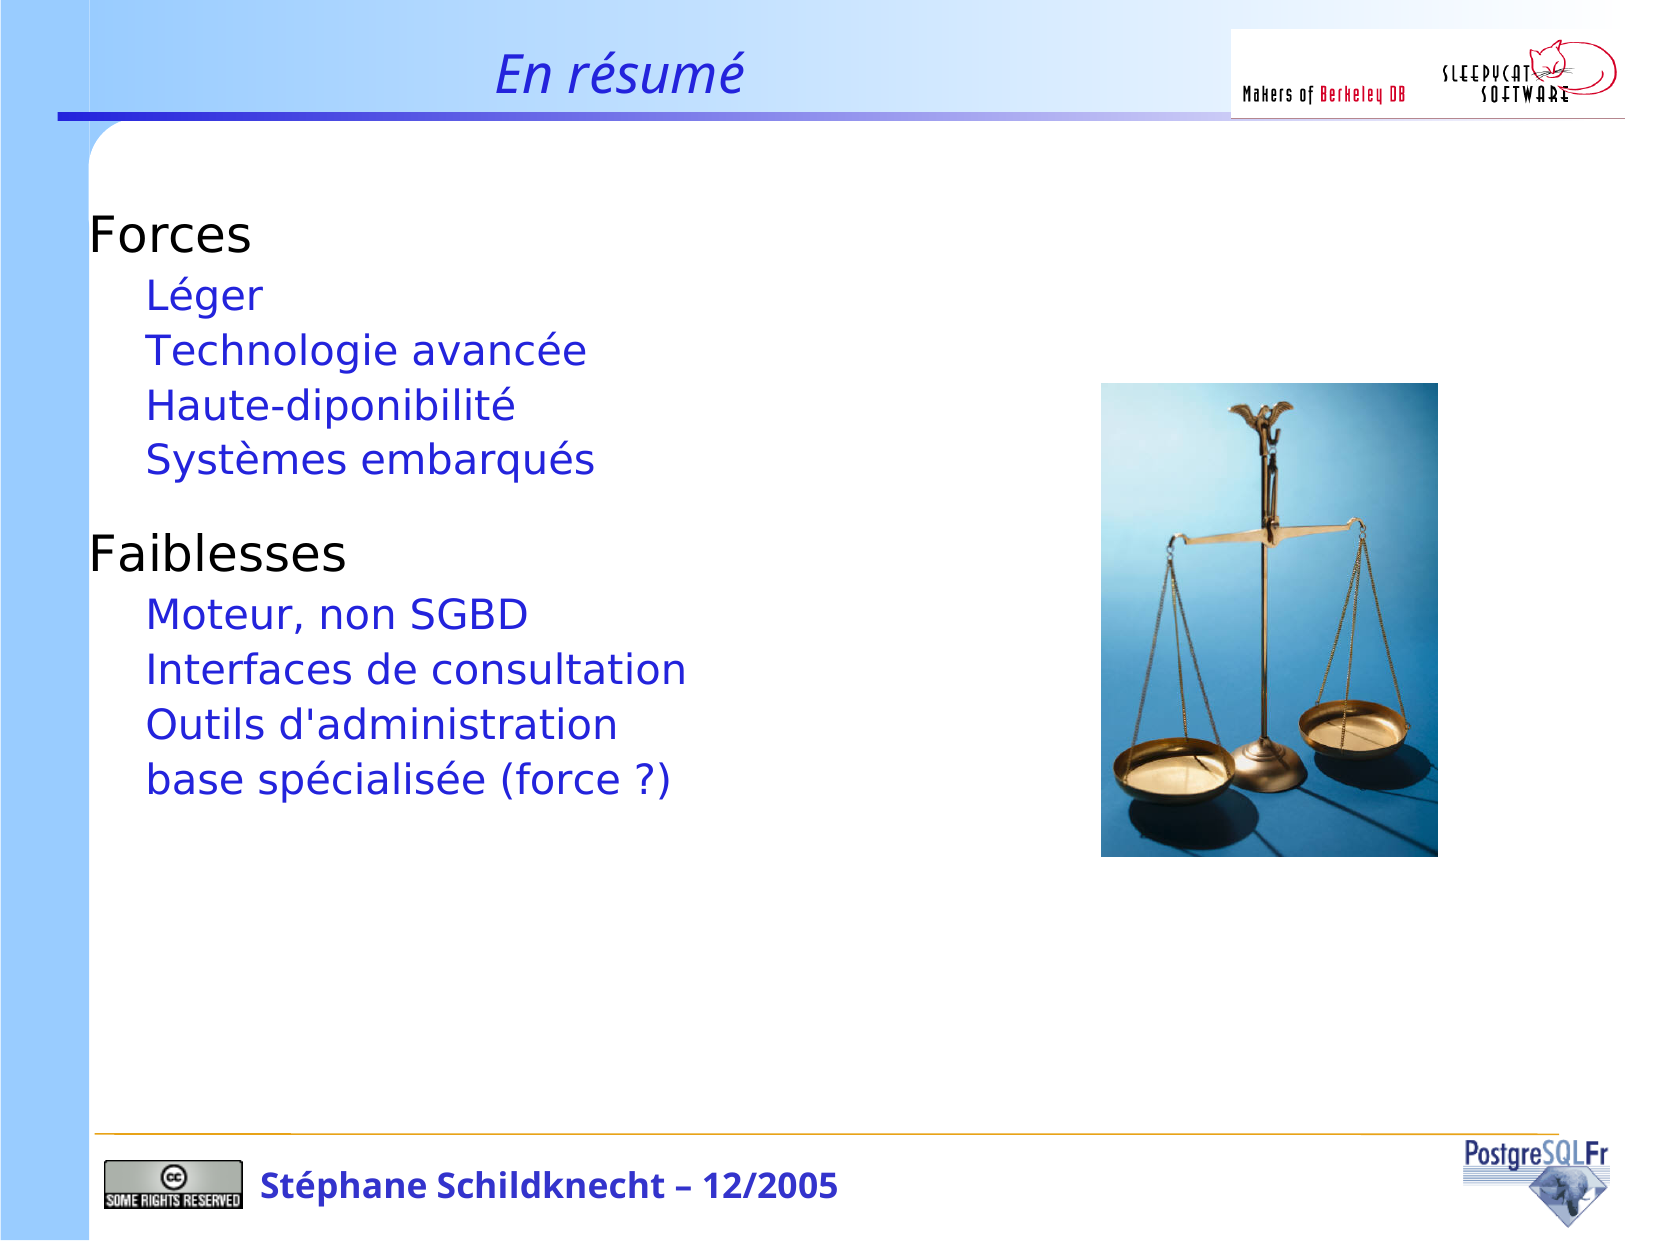

# En résumé
Forces
Léger
Technologie avancée
Haute-diponibilité
Systèmes embarqués
Faiblesses
Moteur, non SGBD
Interfaces de consultation
Outils d'administration
base spécialisée (force ?)